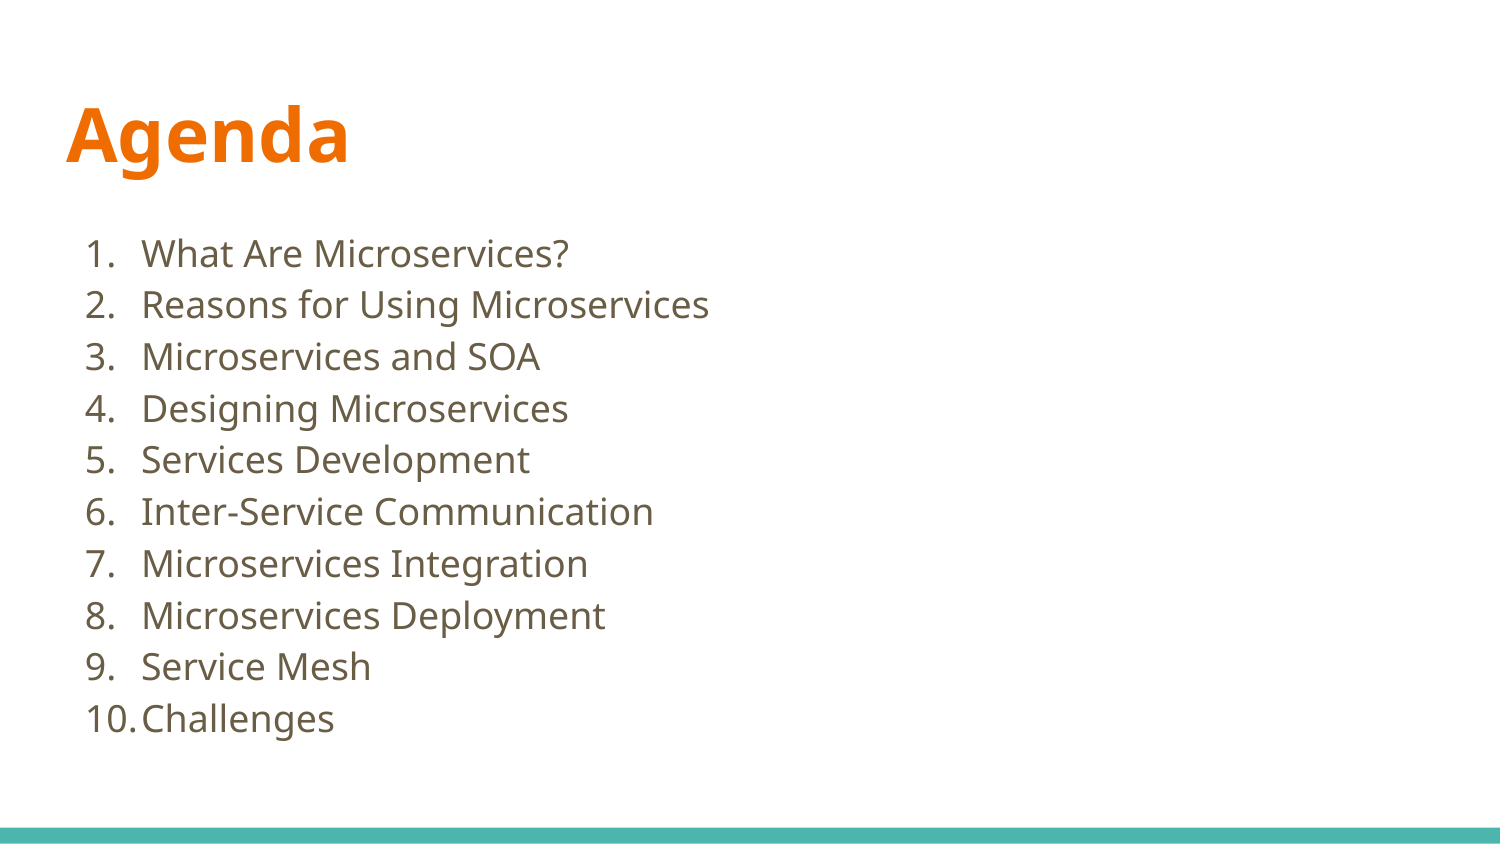

# Agenda
What Are Microservices?
Reasons for Using Microservices
Microservices and SOA
Designing Microservices
Services Development
Inter-Service Communication
Microservices Integration
Microservices Deployment
Service Mesh
Challenges